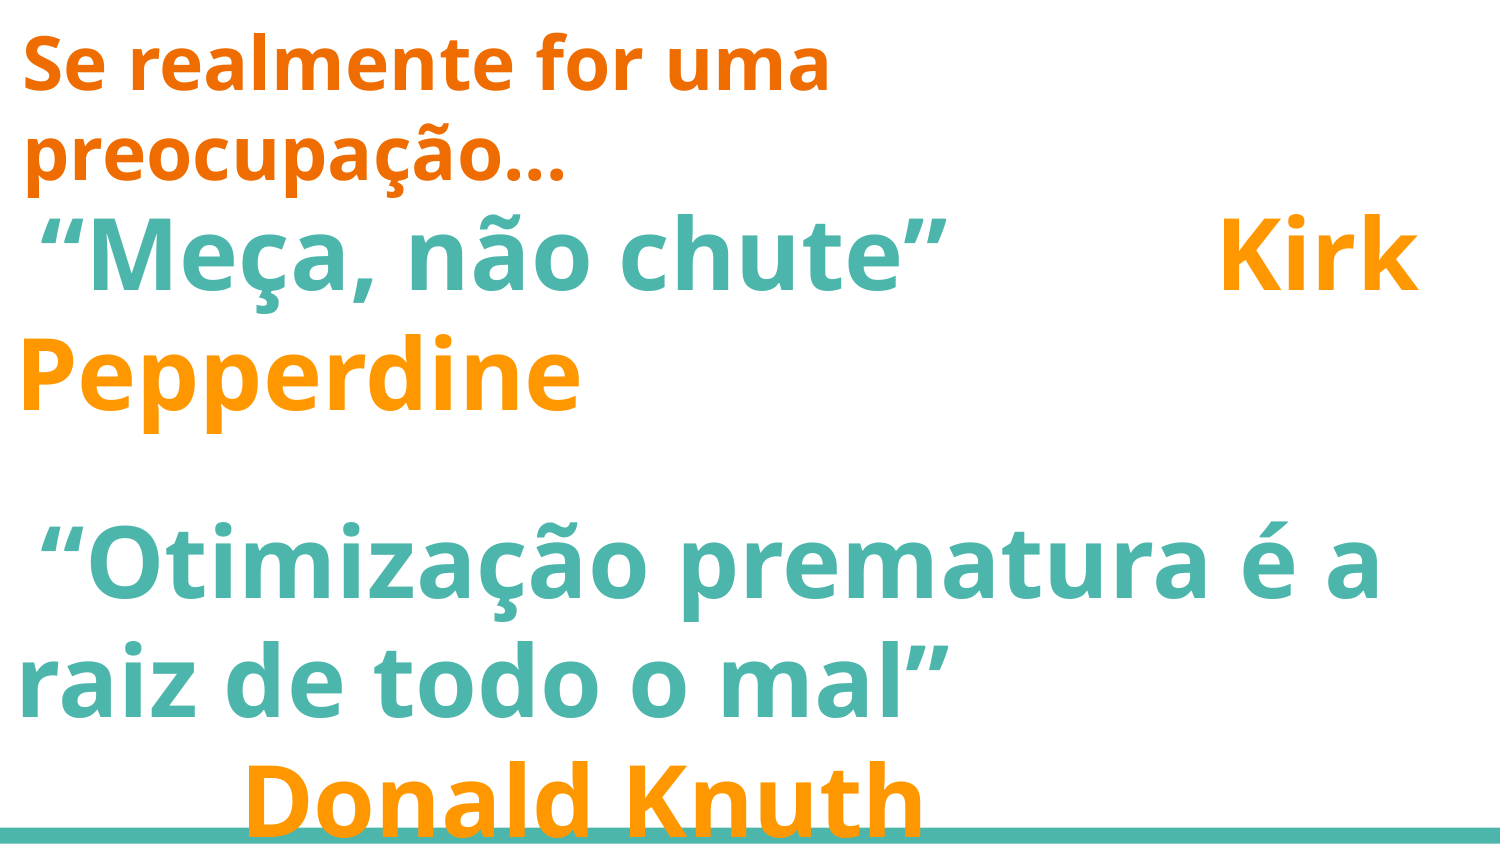

# Se realmente for uma preocupação...
 “Meça, não chute”				Kirk Pepperdine
 “Otimização prematura é a raiz de todo o mal”										Donald Knuth